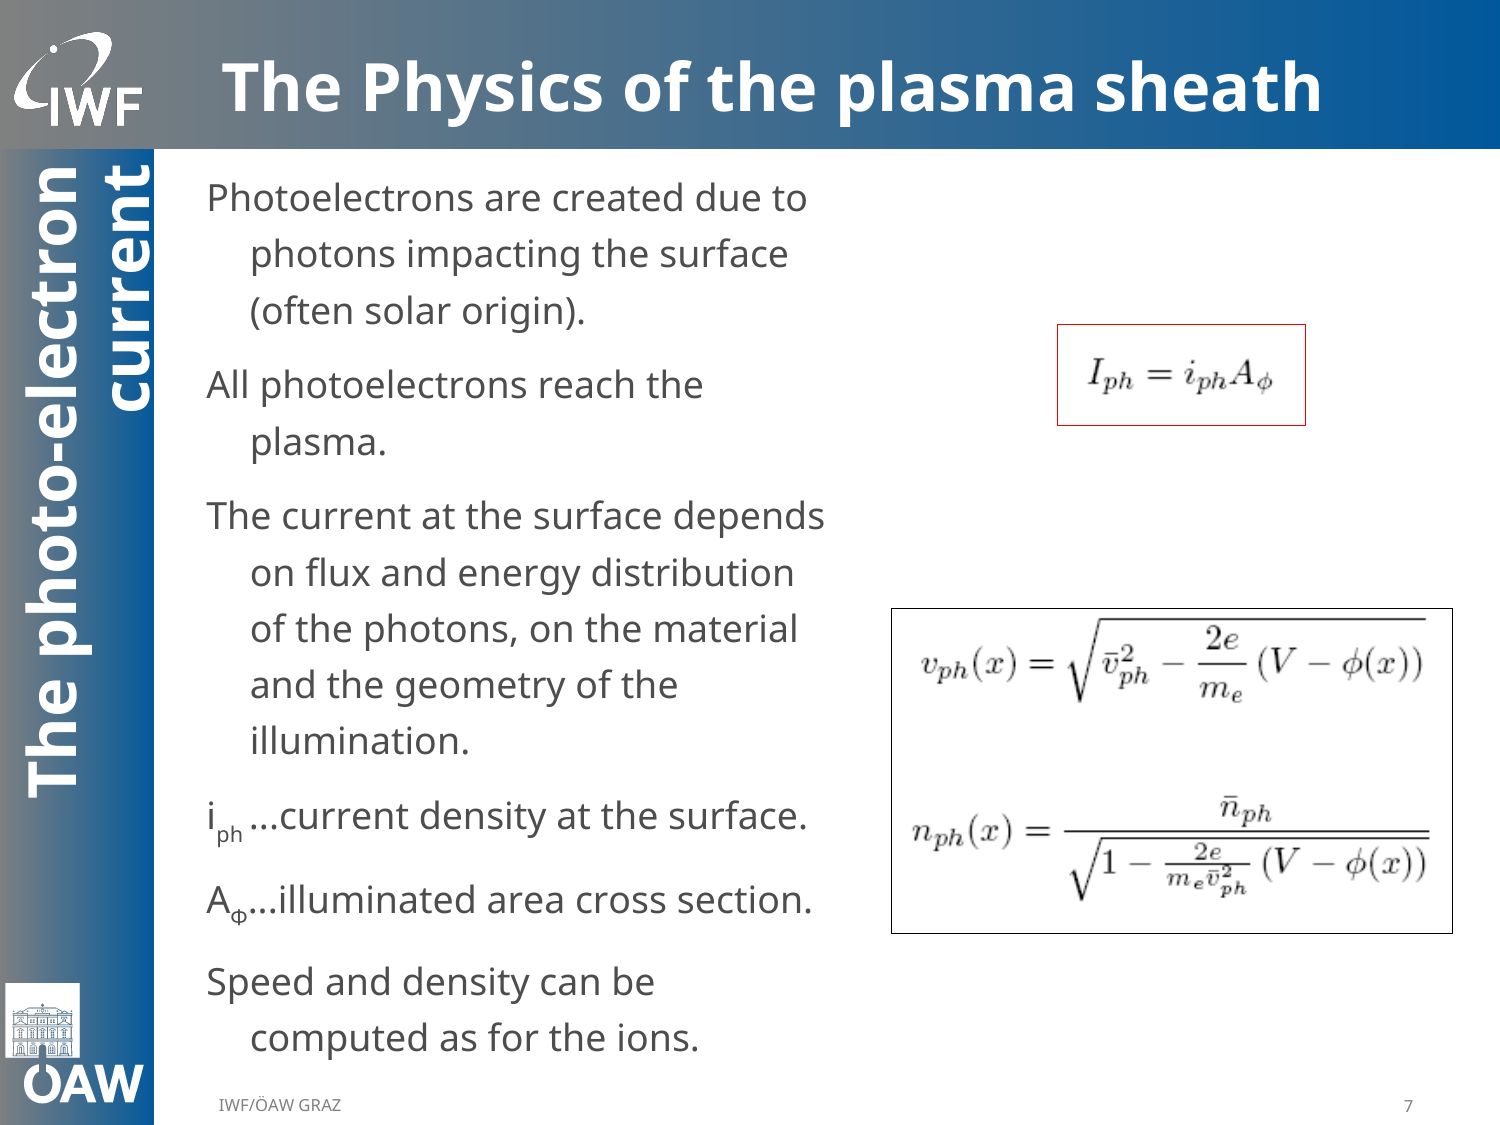

The Physics of the plasma sheath
# Photoelectrons are created due to photons impacting the surface (often solar origin).
All photoelectrons reach the plasma.
The current at the surface depends on flux and energy distribution of the photons, on the material and the geometry of the illumination.
iph ...current density at the surface.
AΦ...illuminated area cross section.
Speed and density can be computed as for the ions.
The photo-electron current
IWF/ÖAW GRAZ
7